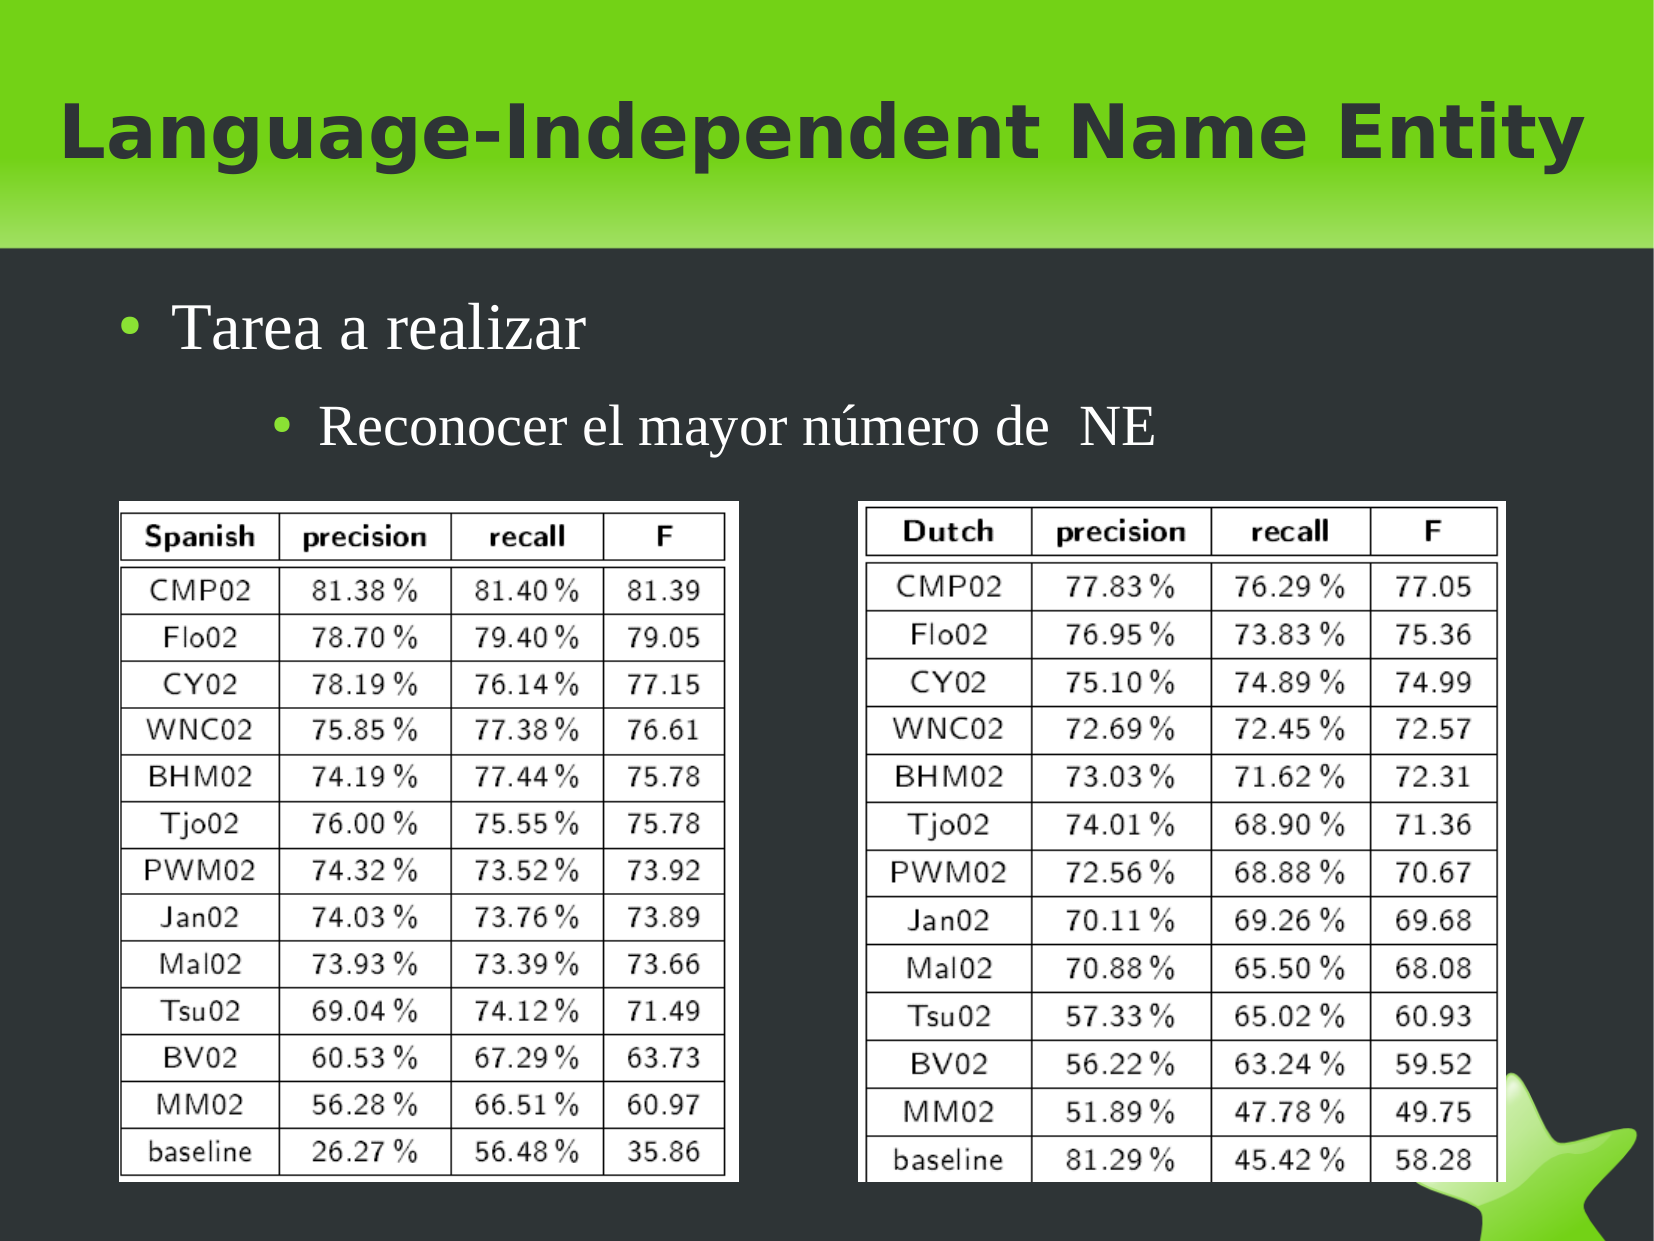

Language-Independent Name Entity
# Tarea a realizar
Reconocer el mayor número de NE